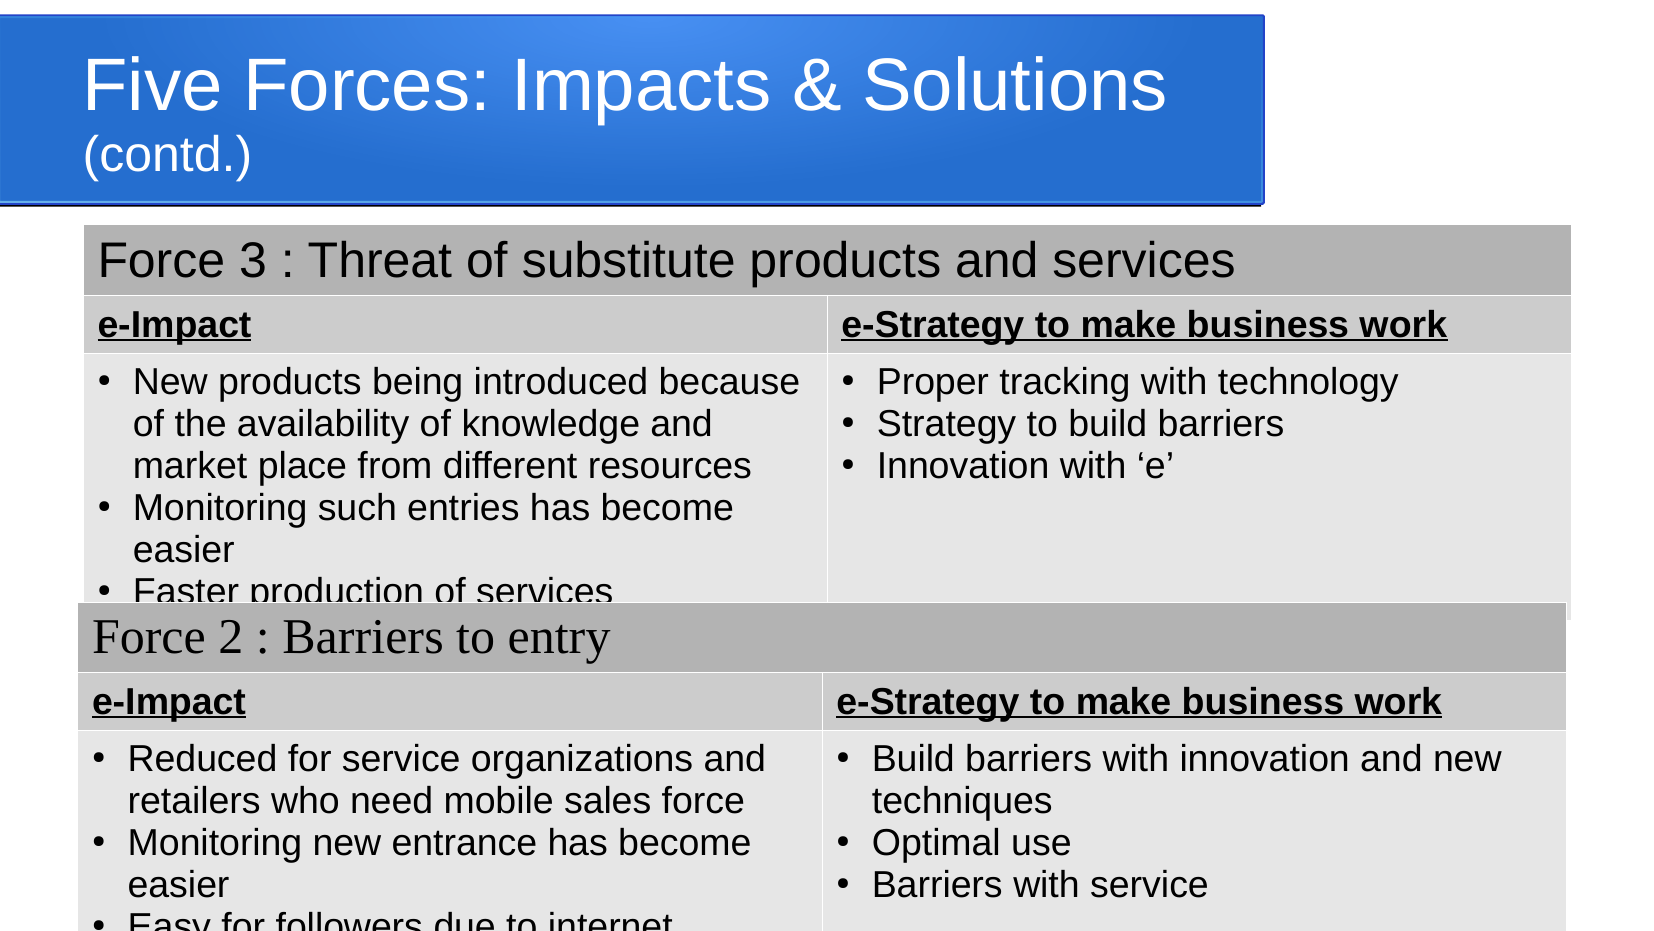

# Five Forces: Impacts & Solutions (contd.)
| Force 3 : Threat of substitute products and services | |
| --- | --- |
| e-Impact | e-Strategy to make business work |
| New products being introduced because of the availability of knowledge and market place from different resources Monitoring such entries has become easier Faster production of services | Proper tracking with technology Strategy to build barriers Innovation with ‘e’ |
| Force 2 : Barriers to entry | |
| --- | --- |
| e-Impact | e-Strategy to make business work |
| Reduced for service organizations and retailers who need mobile sales force Monitoring new entrance has become easier Easy for followers due to internet | Build barriers with innovation and new techniques Optimal use Barriers with service |